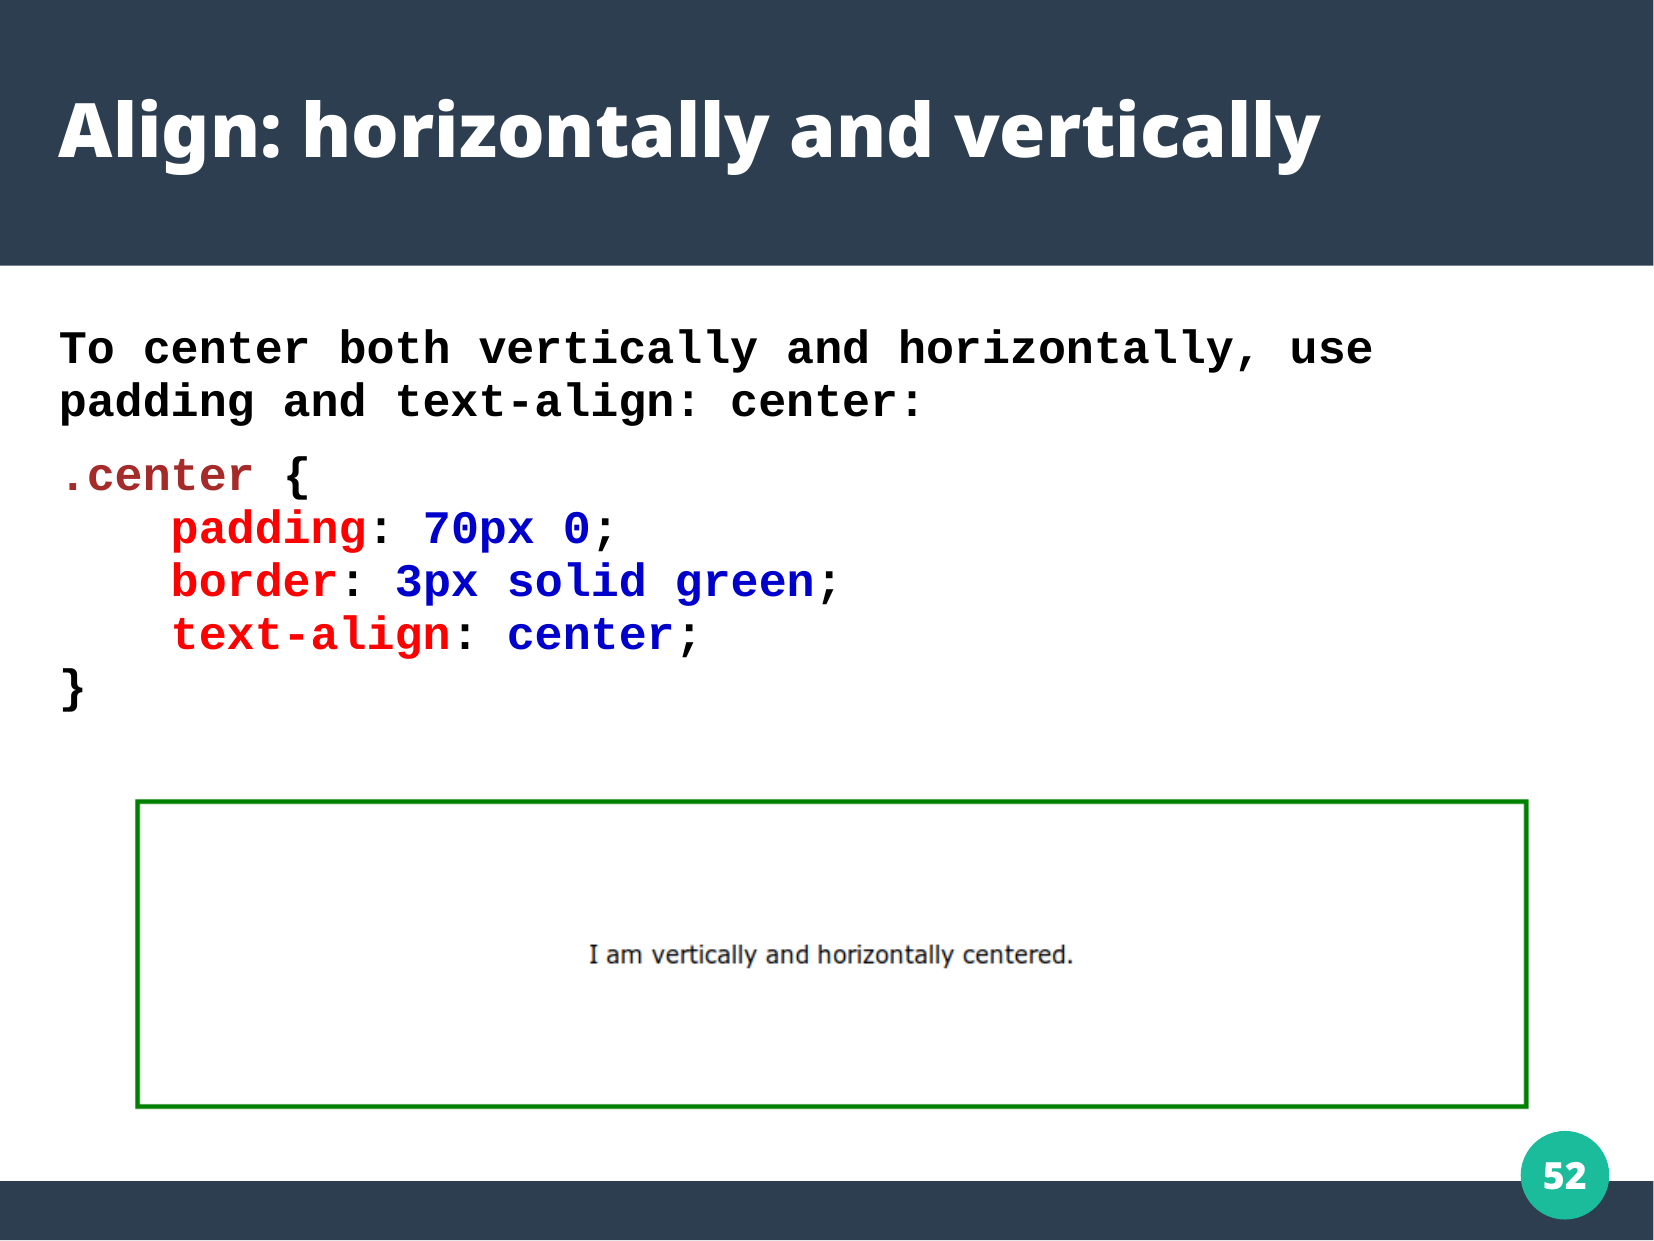

# Align: horizontally and vertically
To center both vertically and horizontally, use padding and text-align: center:
.center {
    padding: 70px 0;
    border: 3px solid green;
    text-align: center;
}
52